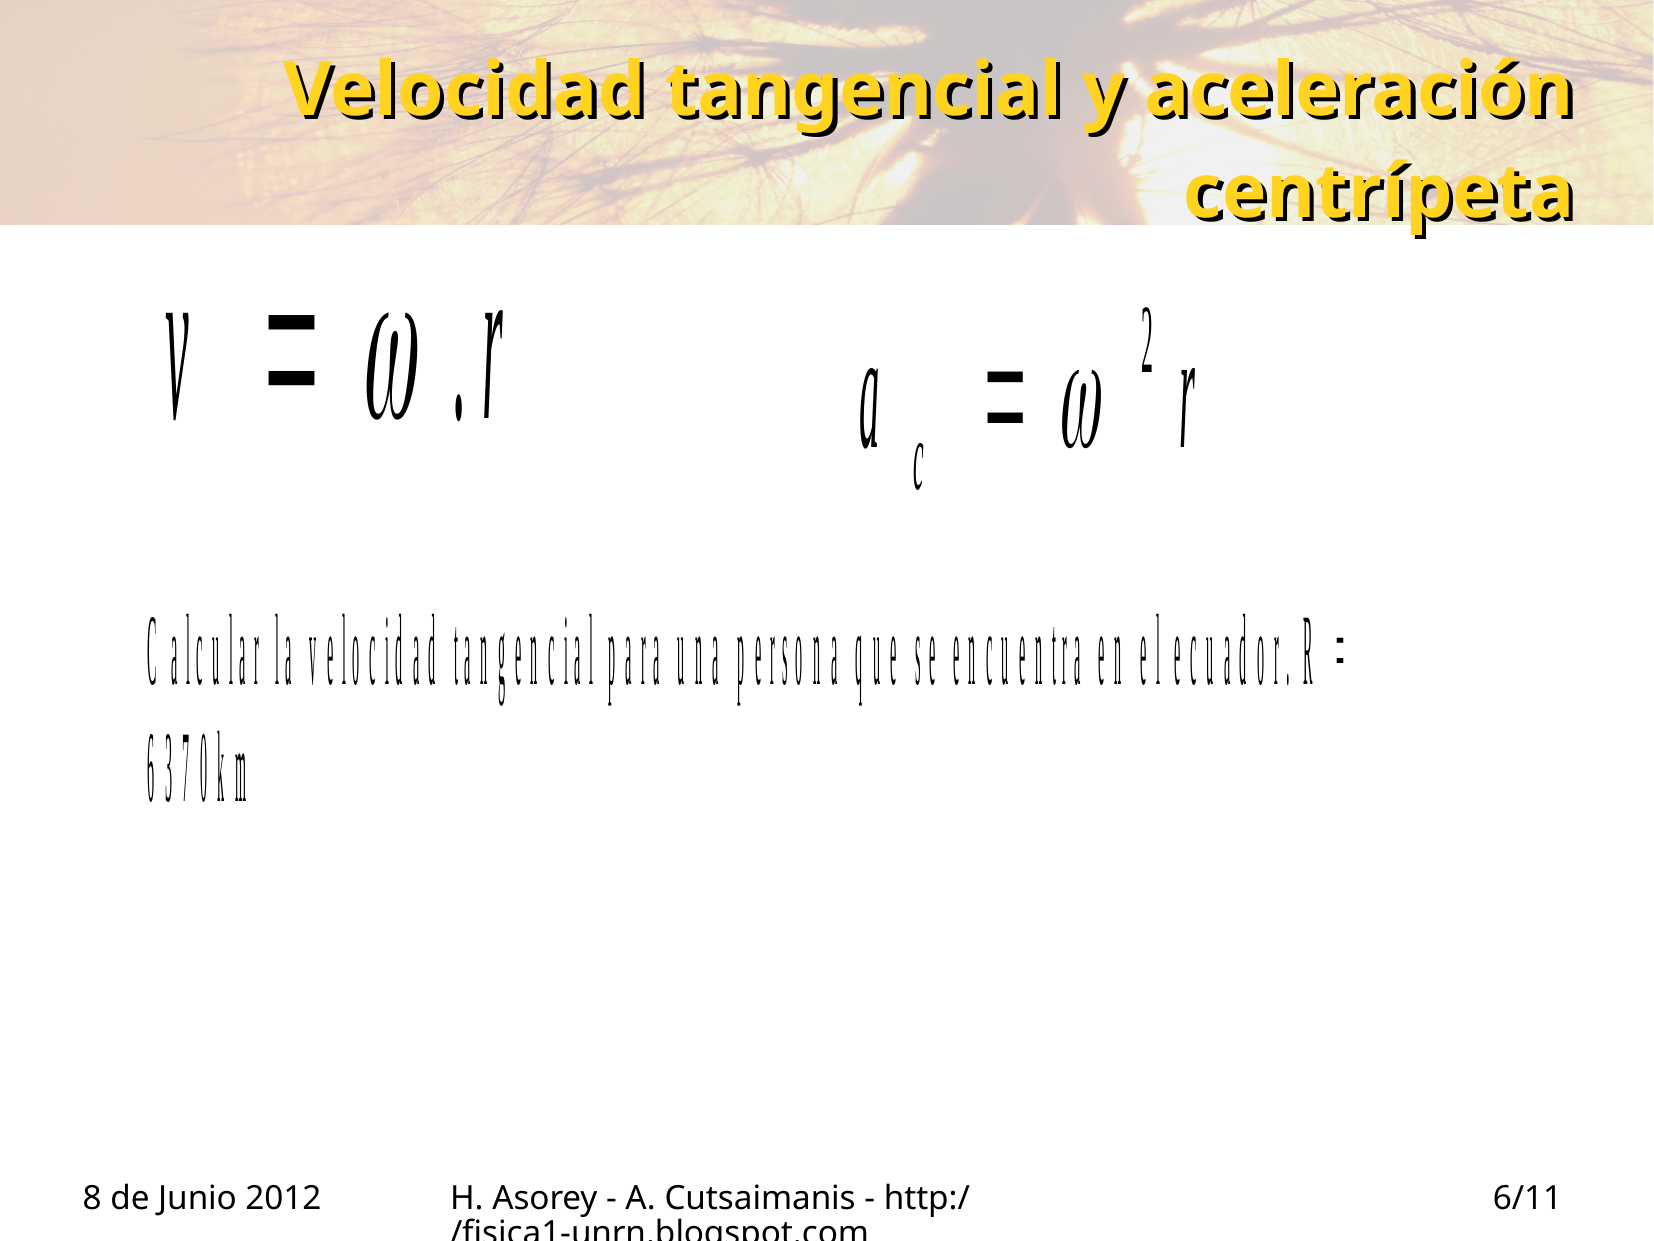

# Velocidad tangencial y aceleración centrípeta
8 de Junio 2012
H. Asorey - A. Cutsaimanis - http://fisica1-unrn.blogspot.com
6